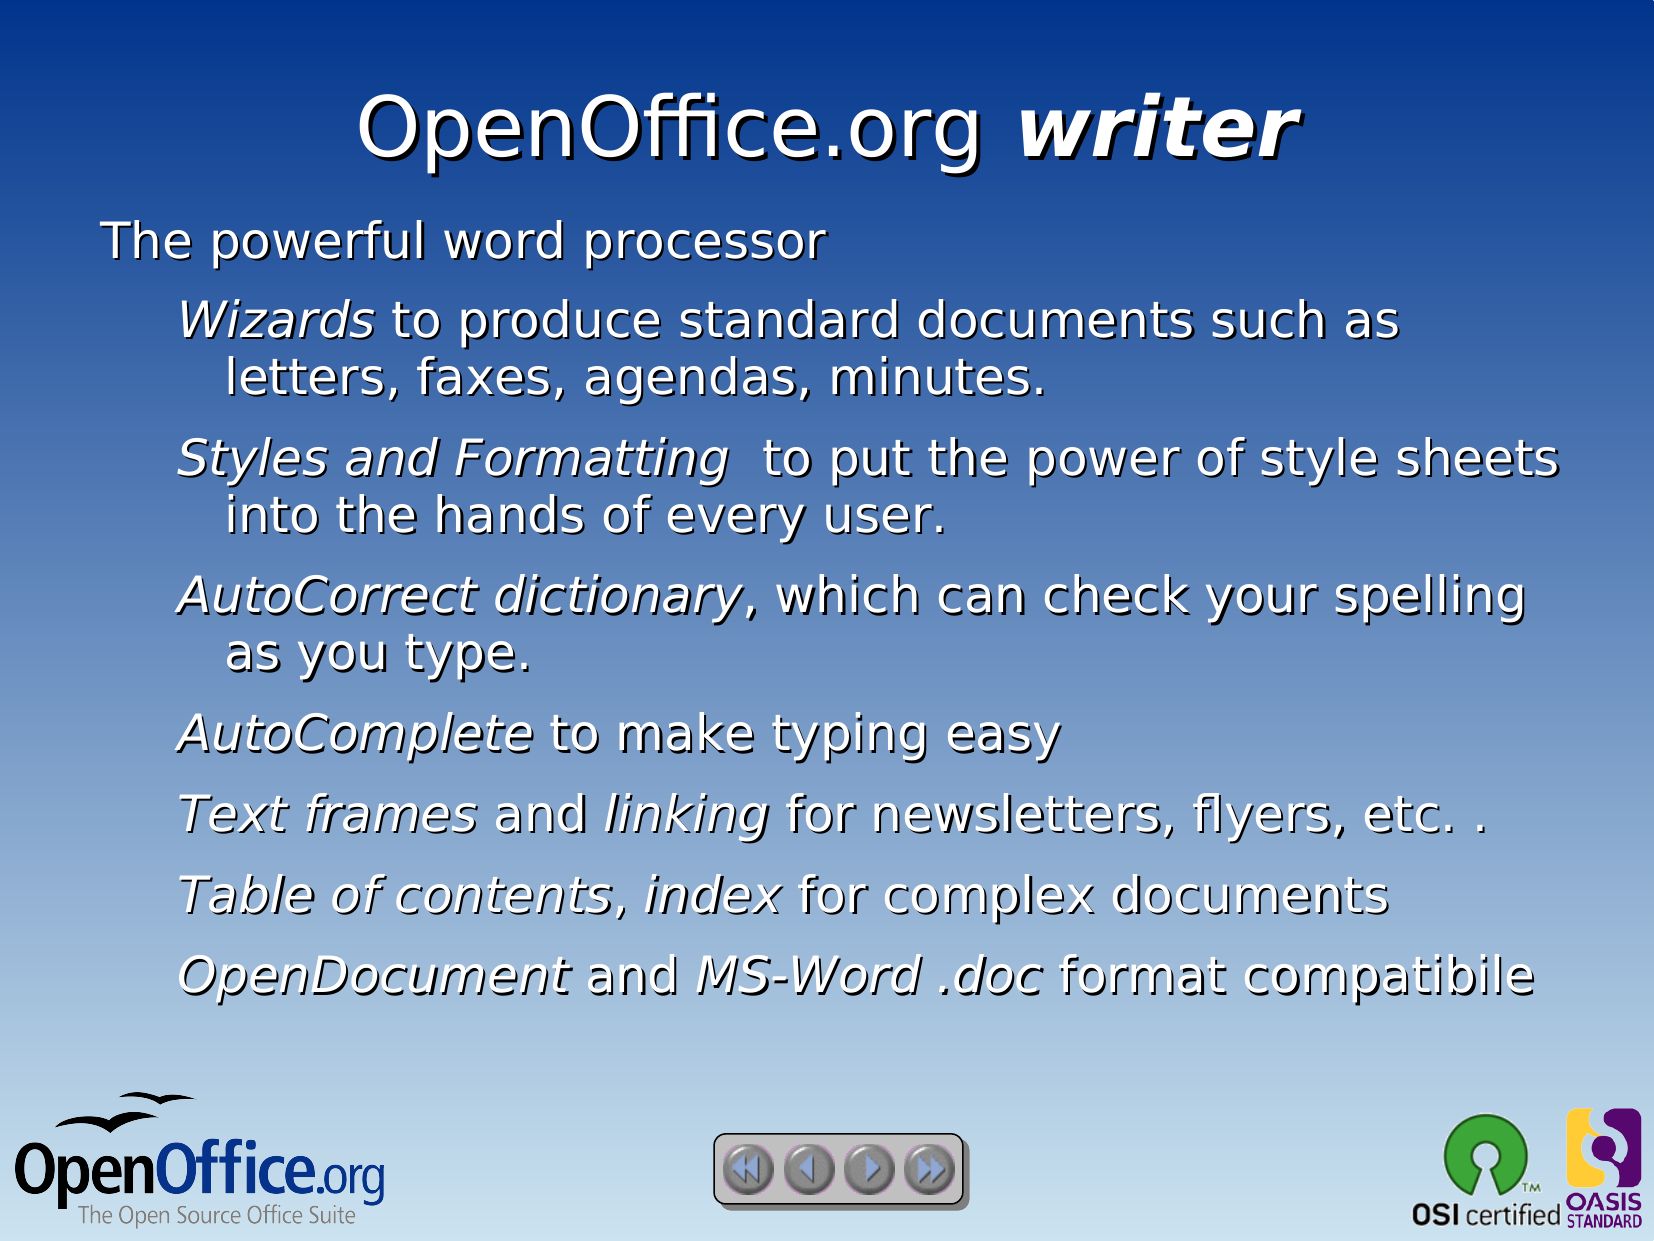

# OpenOffice.org writer
The powerful word processor
Wizards to produce standard documents such as letters, faxes, agendas, minutes.
Styles and Formatting to put the power of style sheets into the hands of every user.
AutoCorrect dictionary, which can check your spelling as you type.
AutoComplete to make typing easy
Text frames and linking for newsletters, flyers, etc. .
Table of contents, index for complex documents
OpenDocument and MS-Word .doc format compatibile